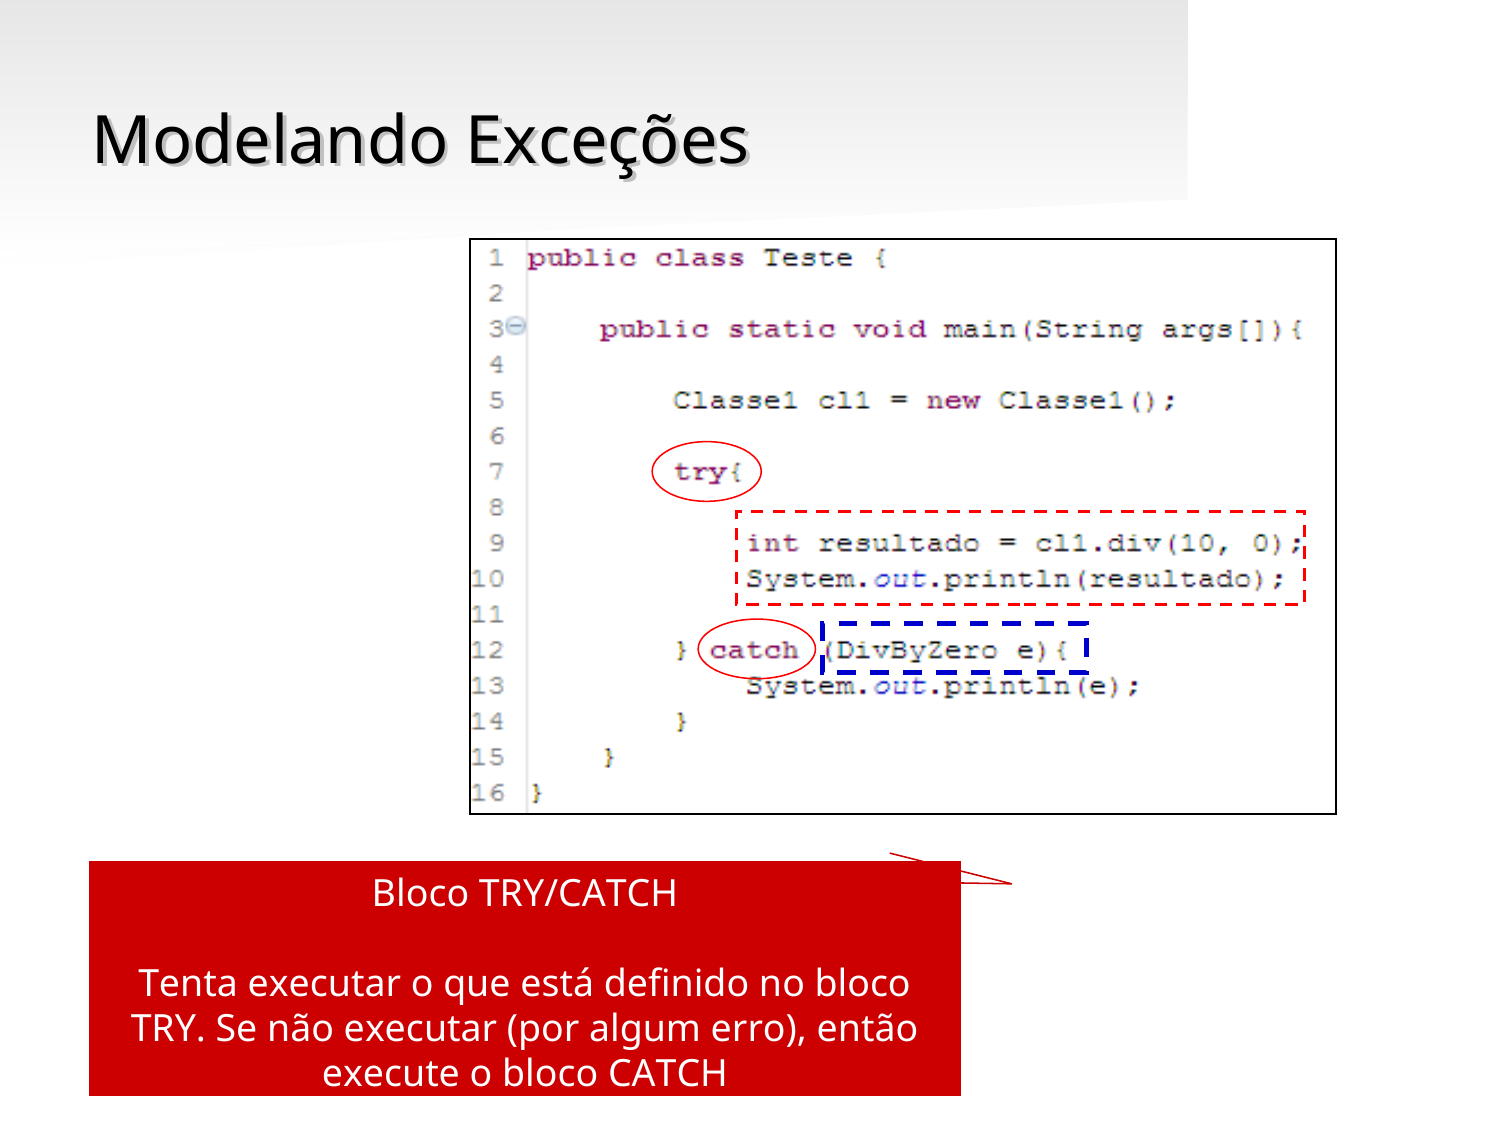

# Modelando Exceções
Bloco TRY/CATCH
Tenta executar o que está definido no bloco TRY. Se não executar (por algum erro), então execute o bloco CATCH